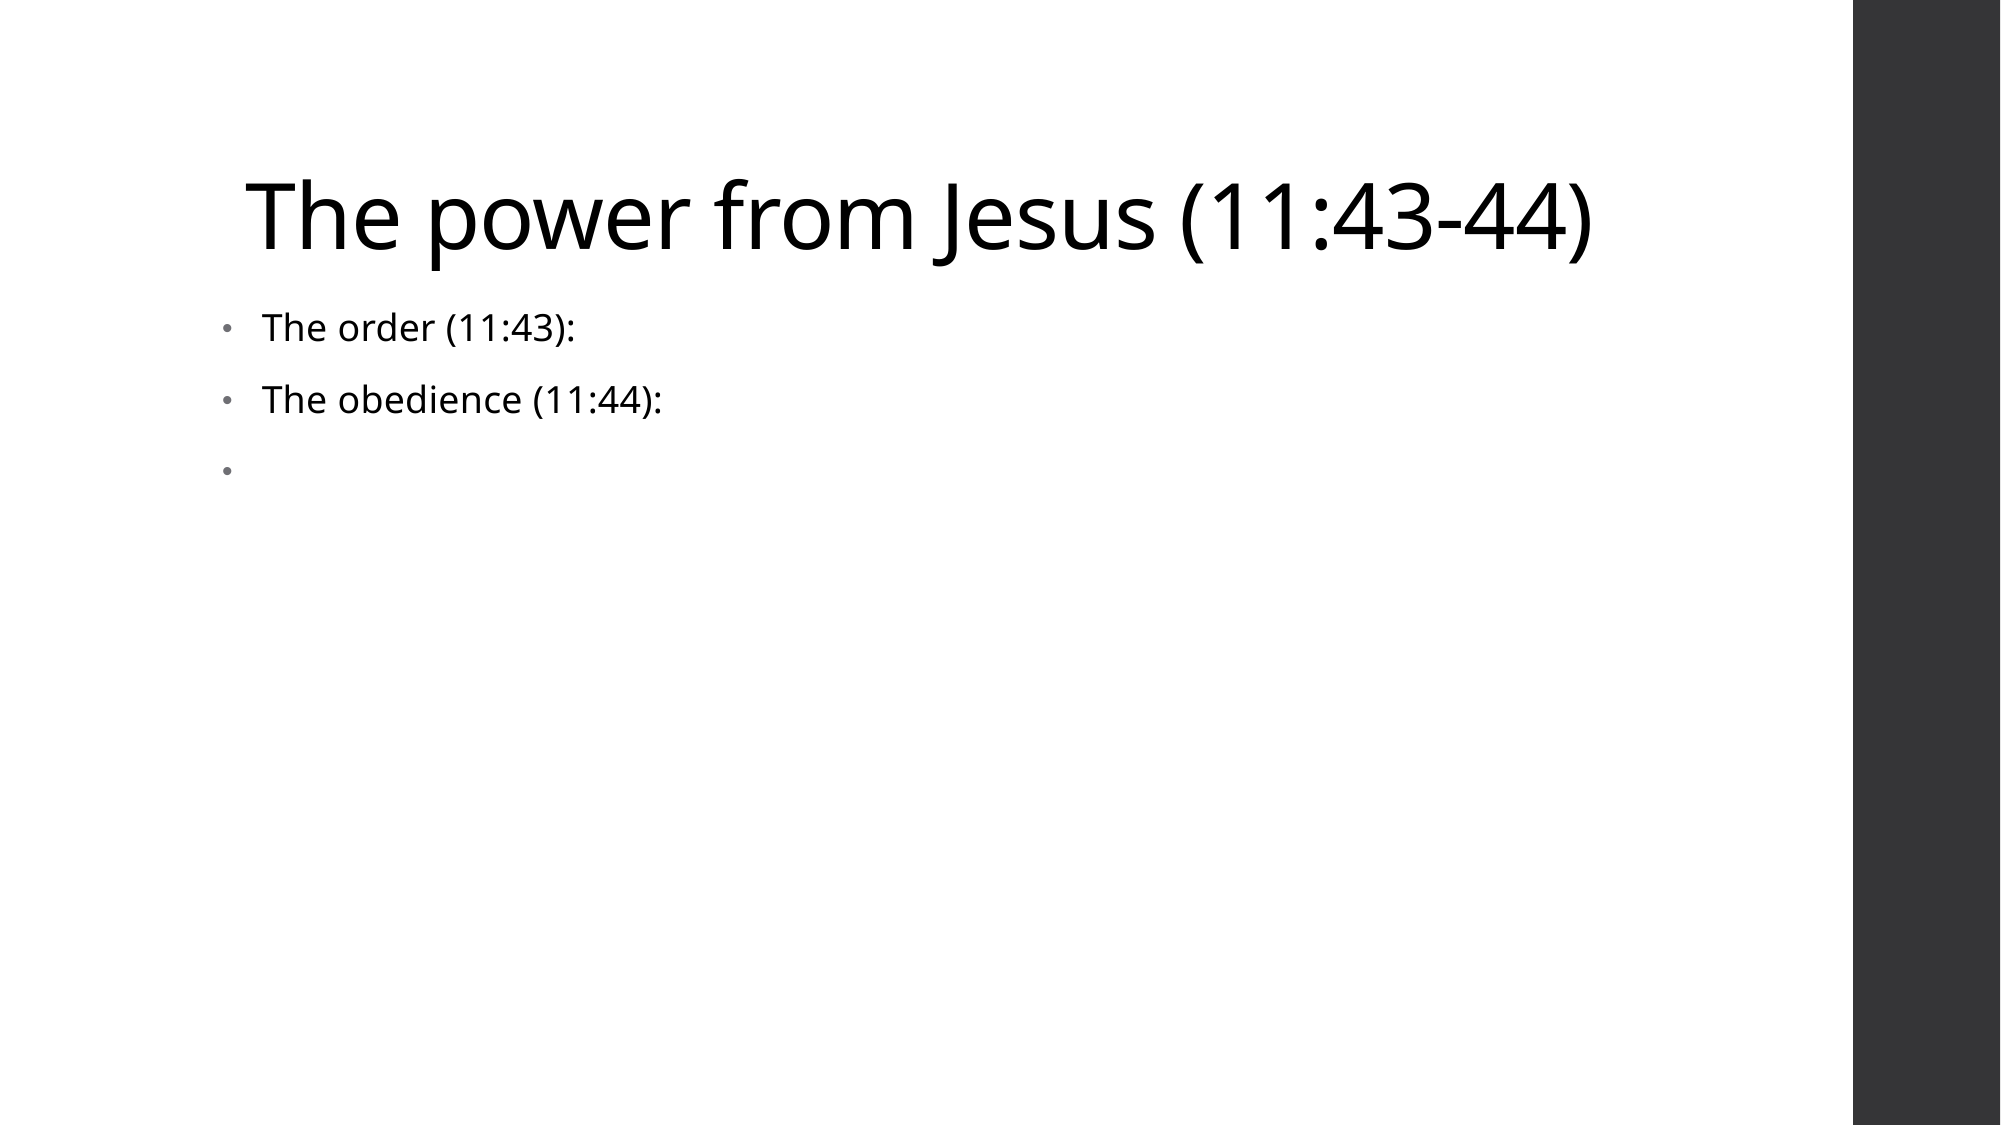

# The power from Jesus (11:43-44)
 The order (11:43):
 The obedience (11:44):